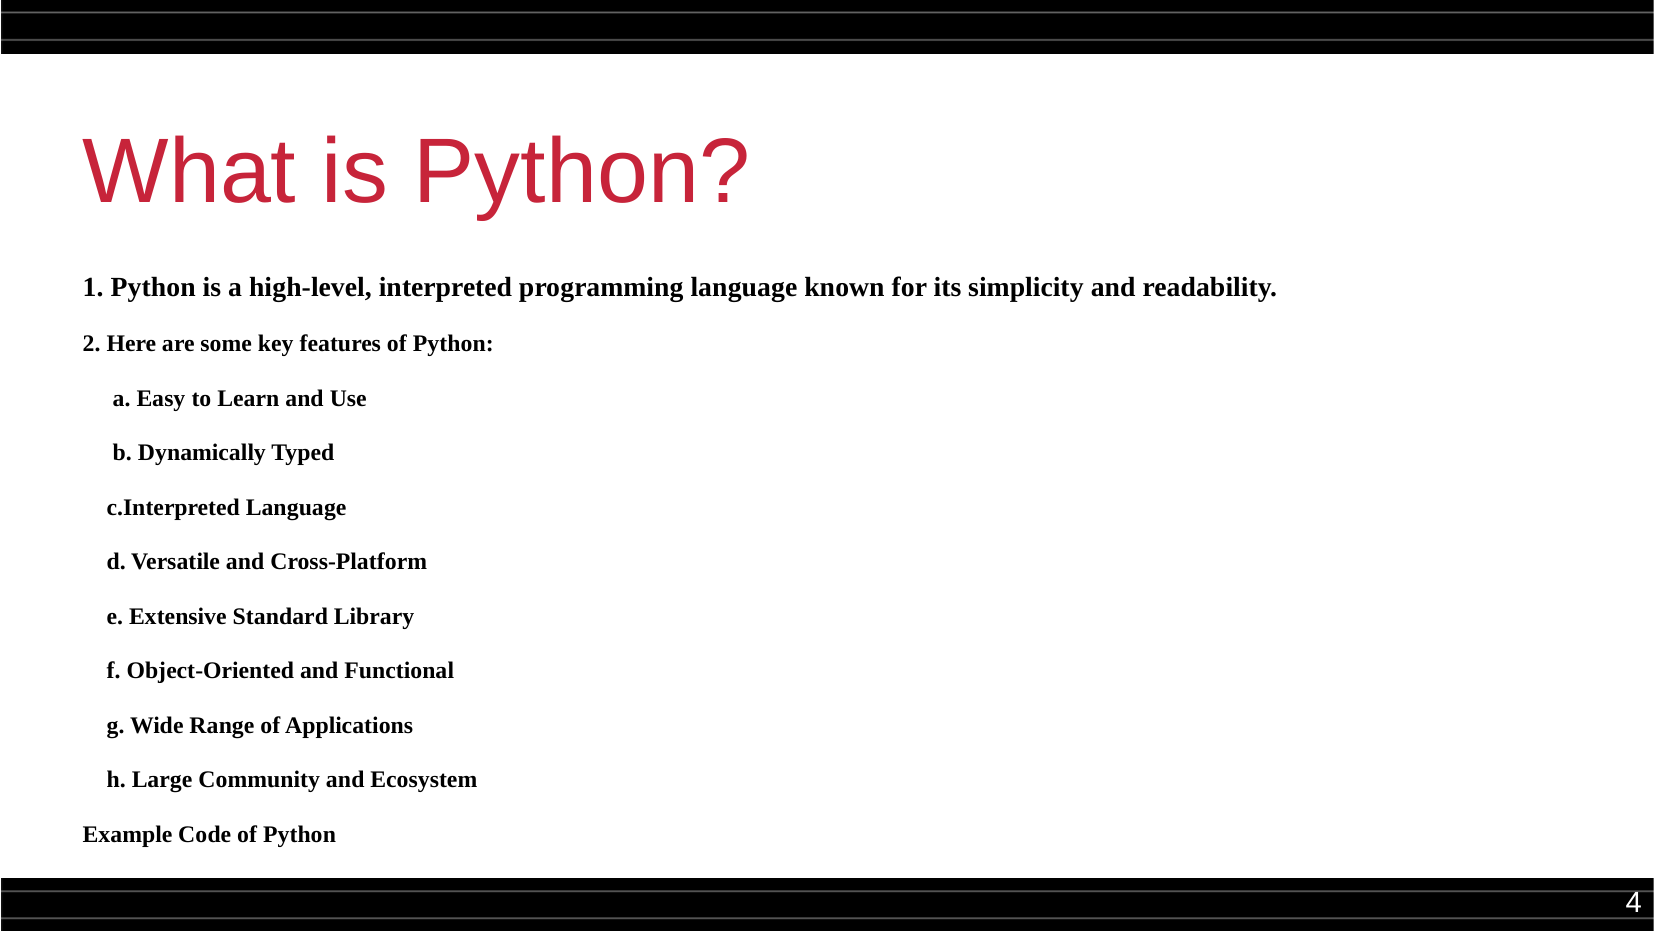

# What is Python?
1. Python is a high-level, interpreted programming language known for its simplicity and readability.
2. Here are some key features of Python:
 a. Easy to Learn and Use
 b. Dynamically Typed
 c.Interpreted Language
 d. Versatile and Cross-Platform
 e. Extensive Standard Library
 f. Object-Oriented and Functional
 g. Wide Range of Applications
 h. Large Community and Ecosystem
Example Code of Python